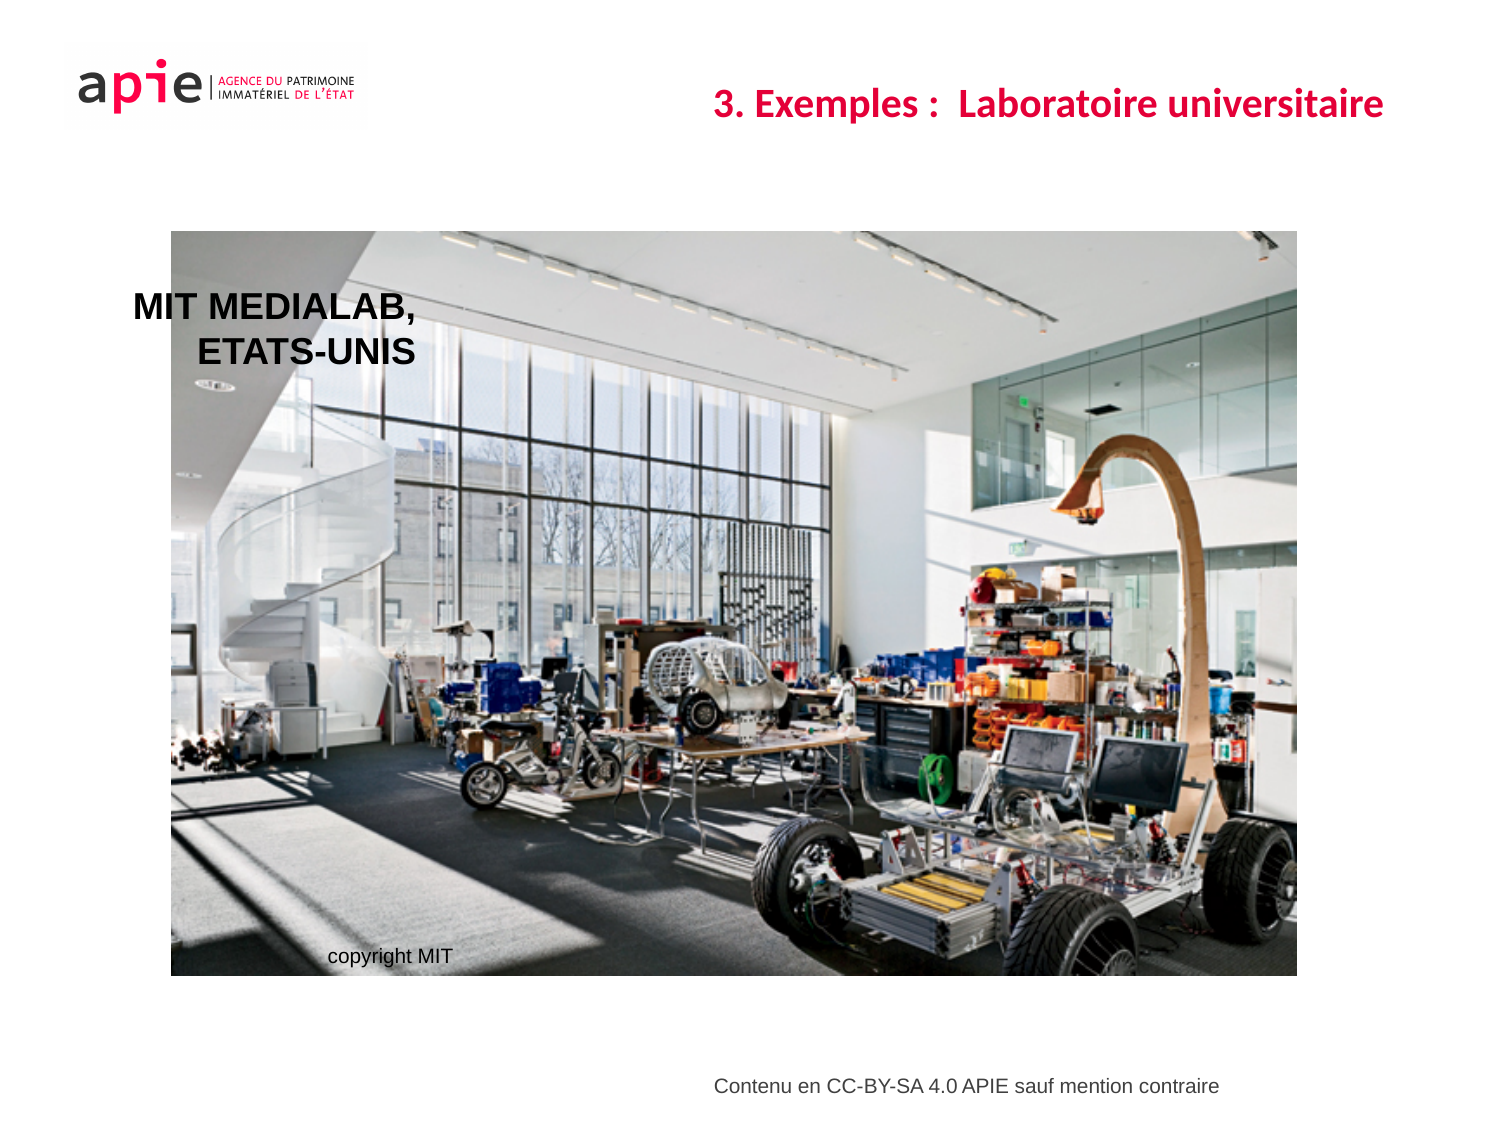

# 3. Exemples : Laboratoire universitaire
MIT MEDIALAB, ETATS-UNIS
copyright MIT